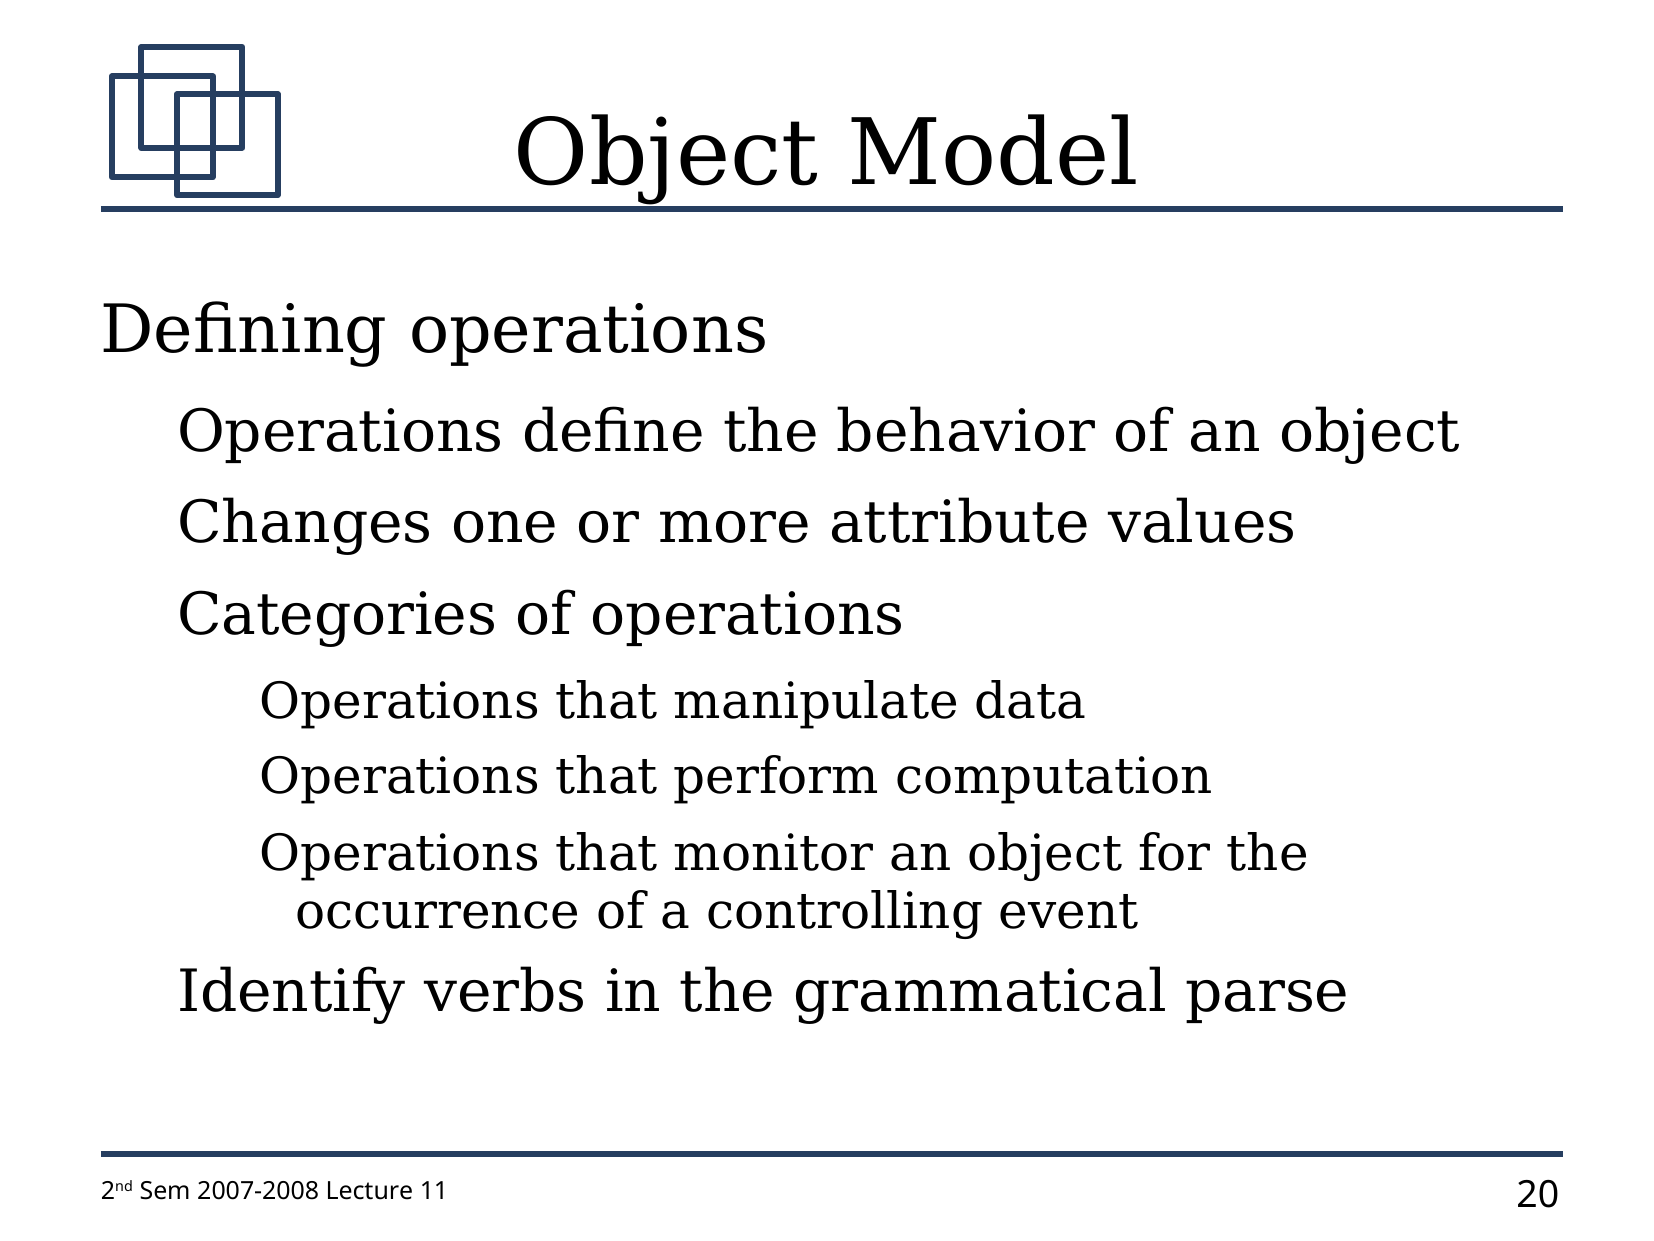

# Object Model
Defining operations
Operations define the behavior of an object
Changes one or more attribute values
Categories of operations
Operations that manipulate data
Operations that perform computation
Operations that monitor an object for the occurrence of a controlling event
Identify verbs in the grammatical parse